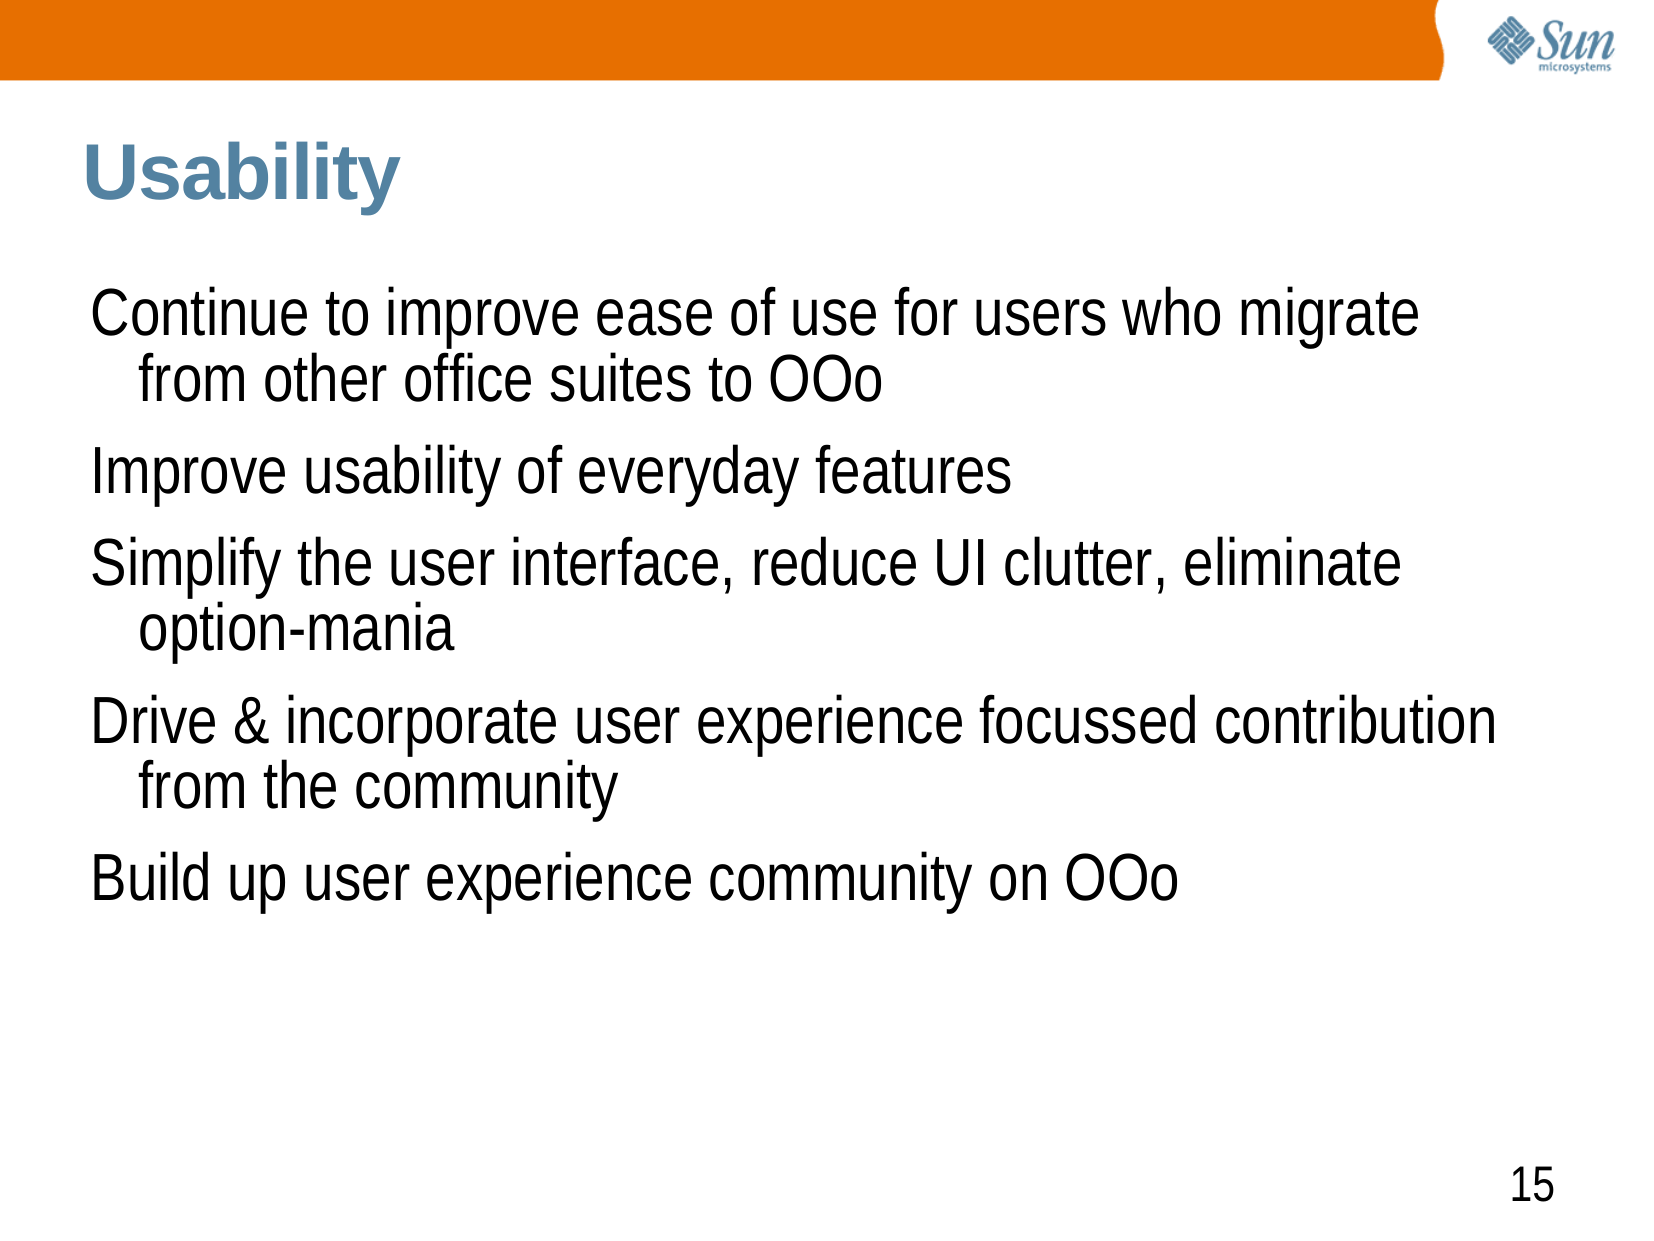

# Usability
Continue to improve ease of use for users who migrate from other office suites to OOo
Improve usability of everyday features
Simplify the user interface, reduce UI clutter, eliminate option-mania
Drive & incorporate user experience focussed contribution from the community
Build up user experience community on OOo